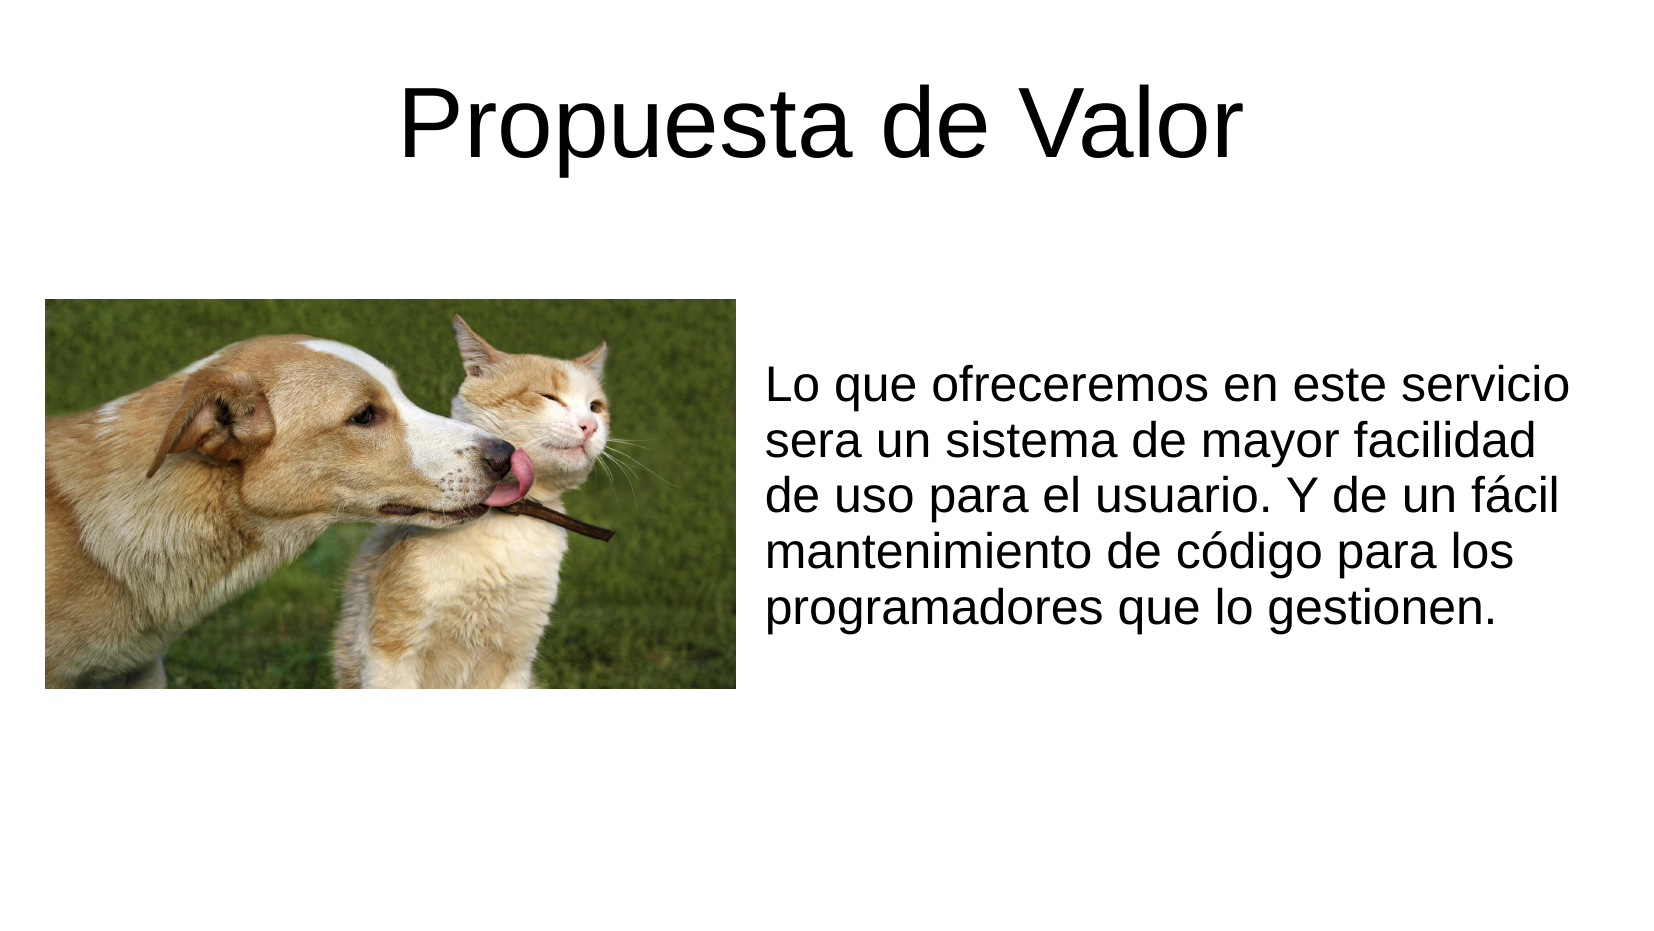

Propuesta de Valor
Lo que ofreceremos en este servicio sera un sistema de mayor facilidad de uso para el usuario. Y de un fácil mantenimiento de código para los programadores que lo gestionen.